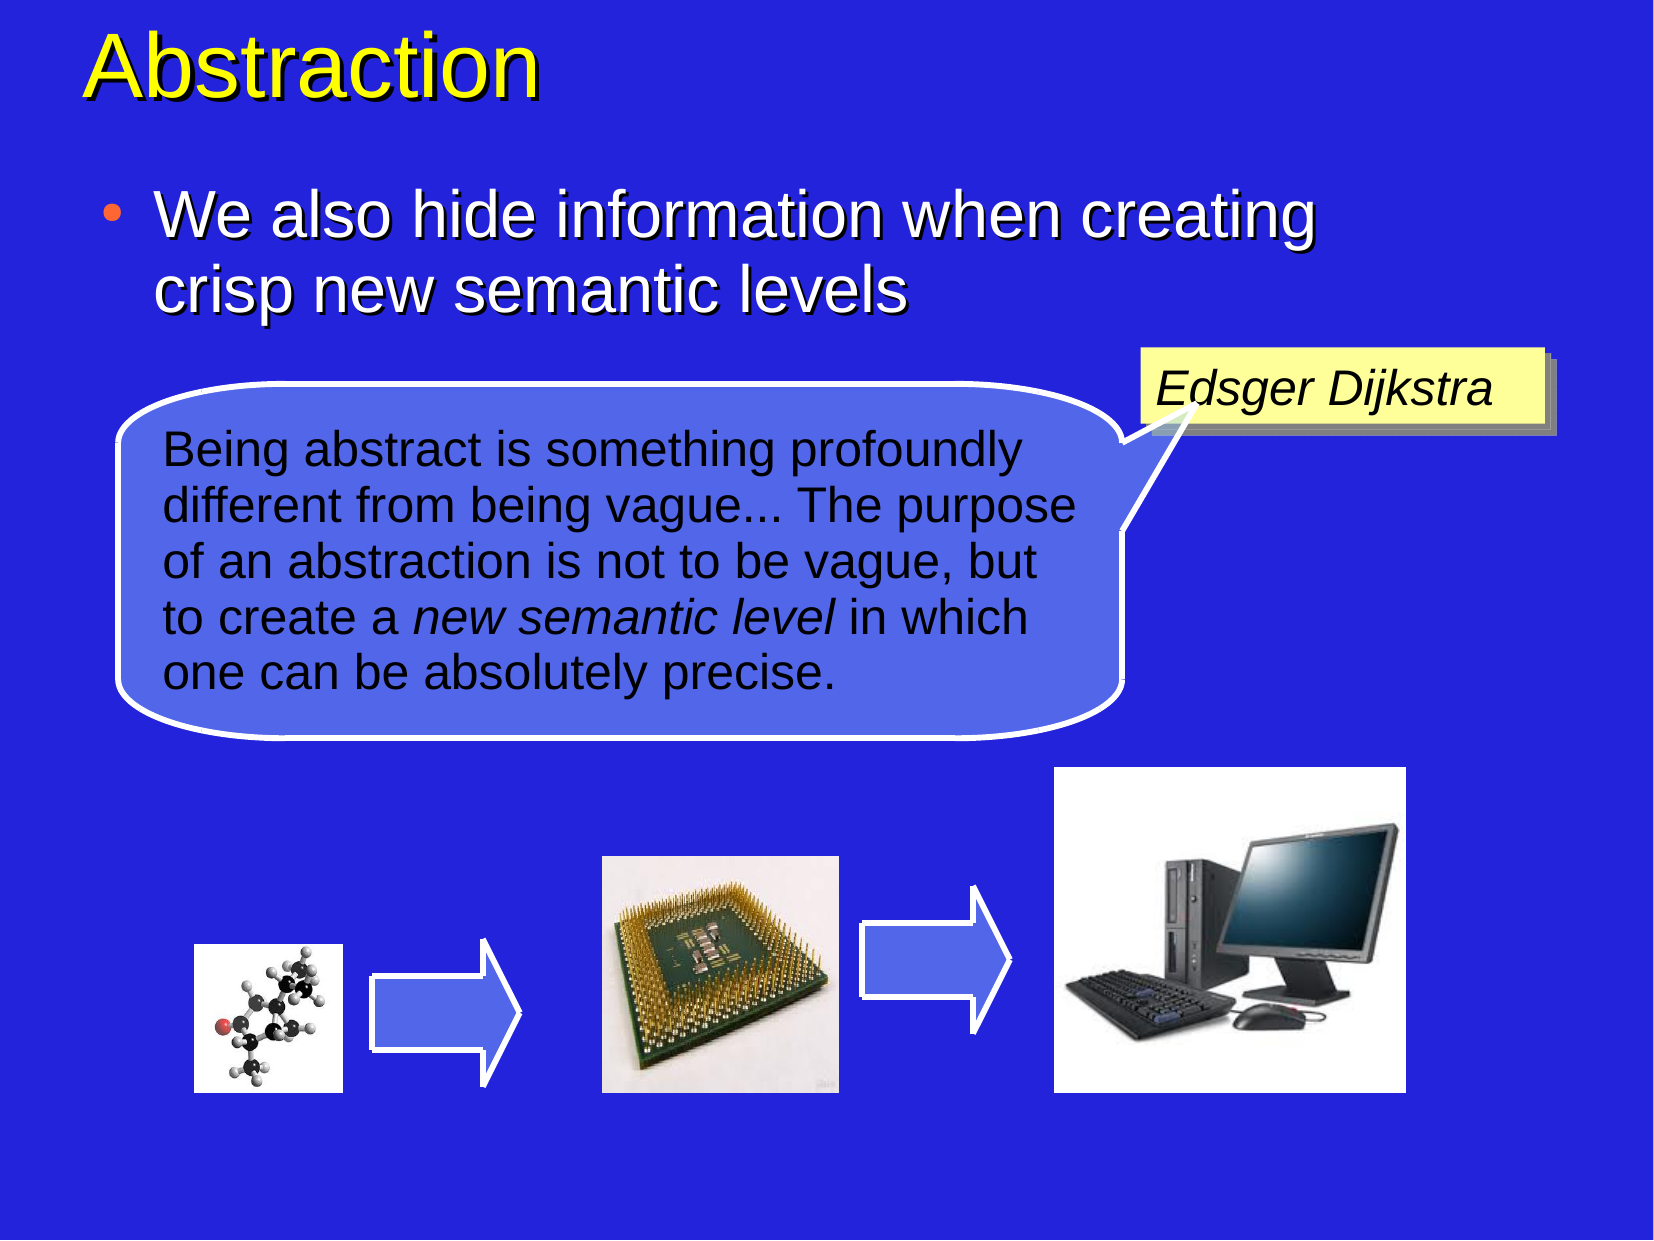

# Abstraction
We also hide information when creating
crisp new semantic levels
Edsger Dijkstra
Being abstract is something profoundly
different from being vague... The purpose
of an abstraction is not to be vague, but
to create a new semantic level in which
one can be absolutely precise.